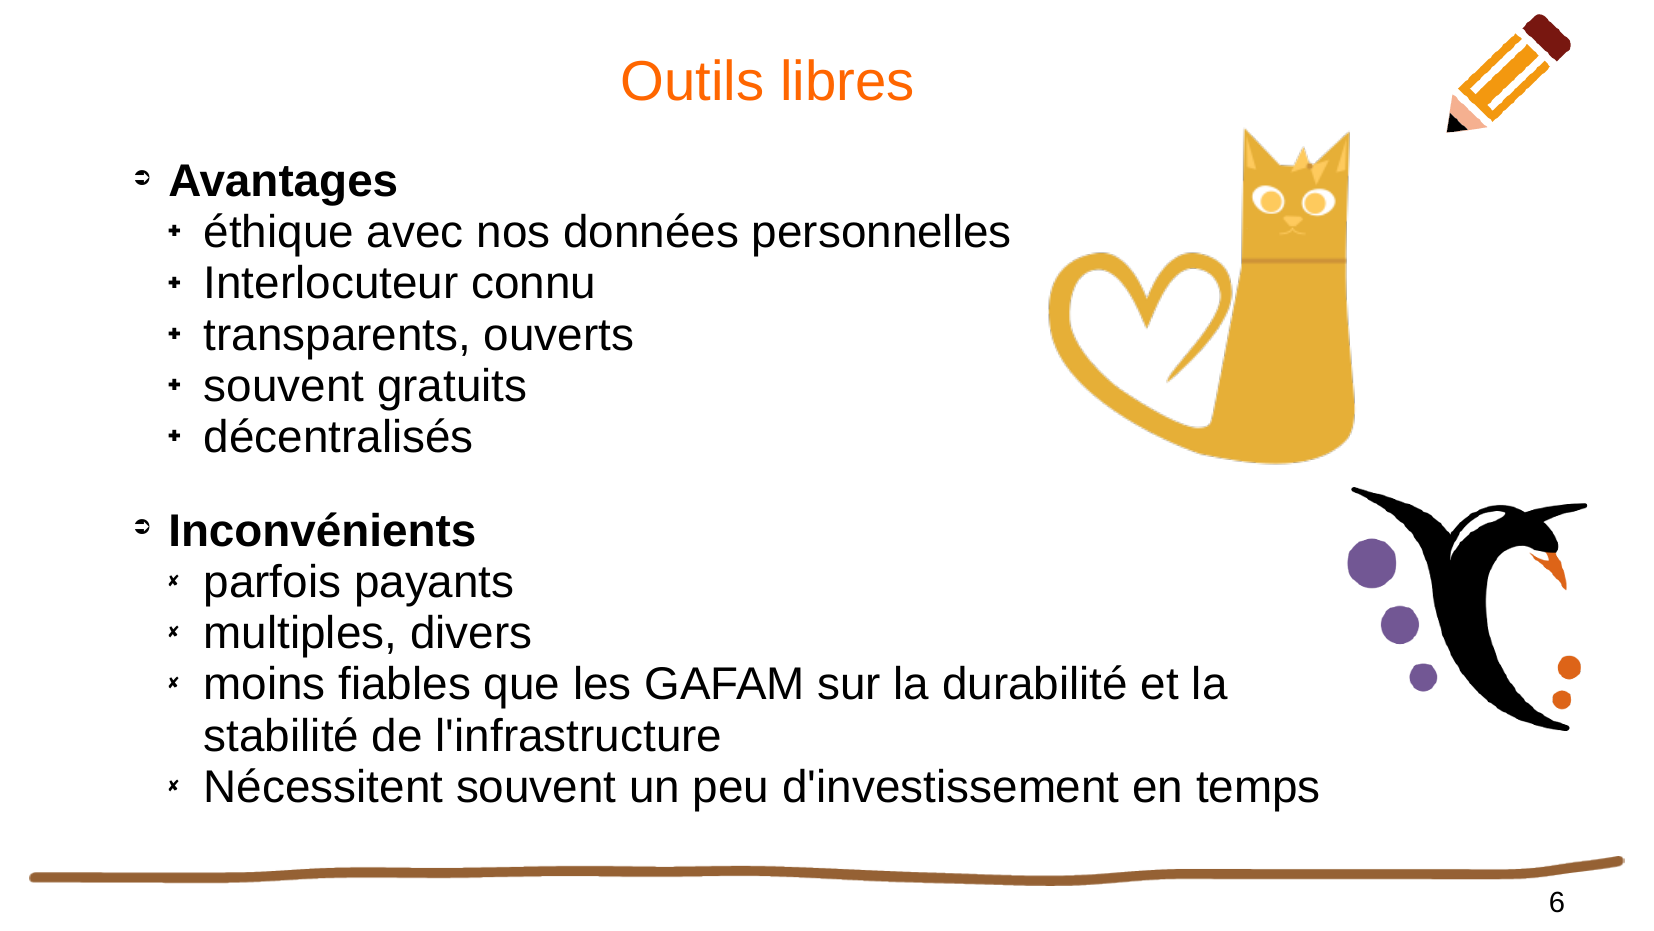

# Outils libres
Avantages
éthique avec nos données personnelles
Interlocuteur connu
transparents, ouverts
souvent gratuits
décentralisés
Inconvénients
parfois payants
multiples, divers
moins fiables que les GAFAM sur la durabilité et la stabilité de l'infrastructure
Nécessitent souvent un peu d'investissement en temps
6